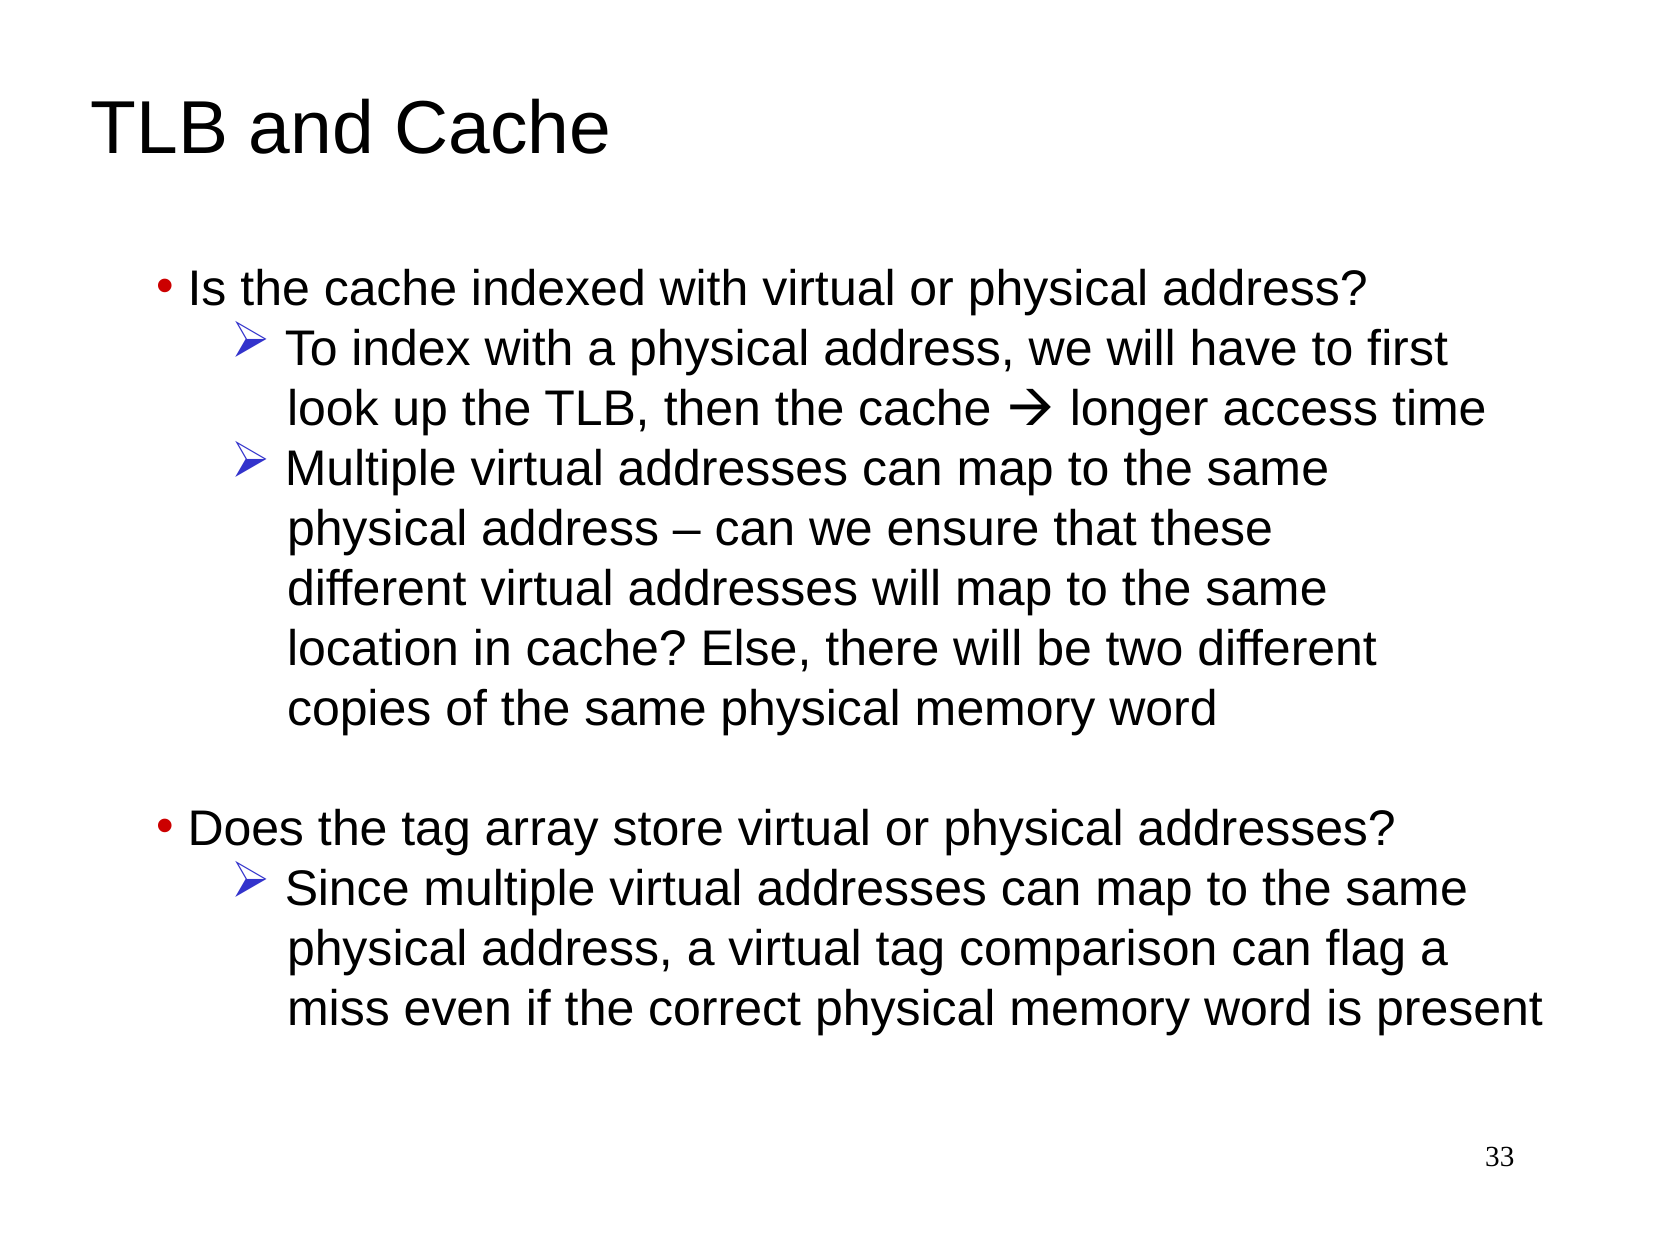

TLB and Cache
 Is the cache indexed with virtual or physical address?
 To index with a physical address, we will have to first
 look up the TLB, then the cache  longer access time
 Multiple virtual addresses can map to the same
 physical address – can we ensure that these
 different virtual addresses will map to the same
 location in cache? Else, there will be two different
 copies of the same physical memory word
 Does the tag array store virtual or physical addresses?
 Since multiple virtual addresses can map to the same
 physical address, a virtual tag comparison can flag a
 miss even if the correct physical memory word is present